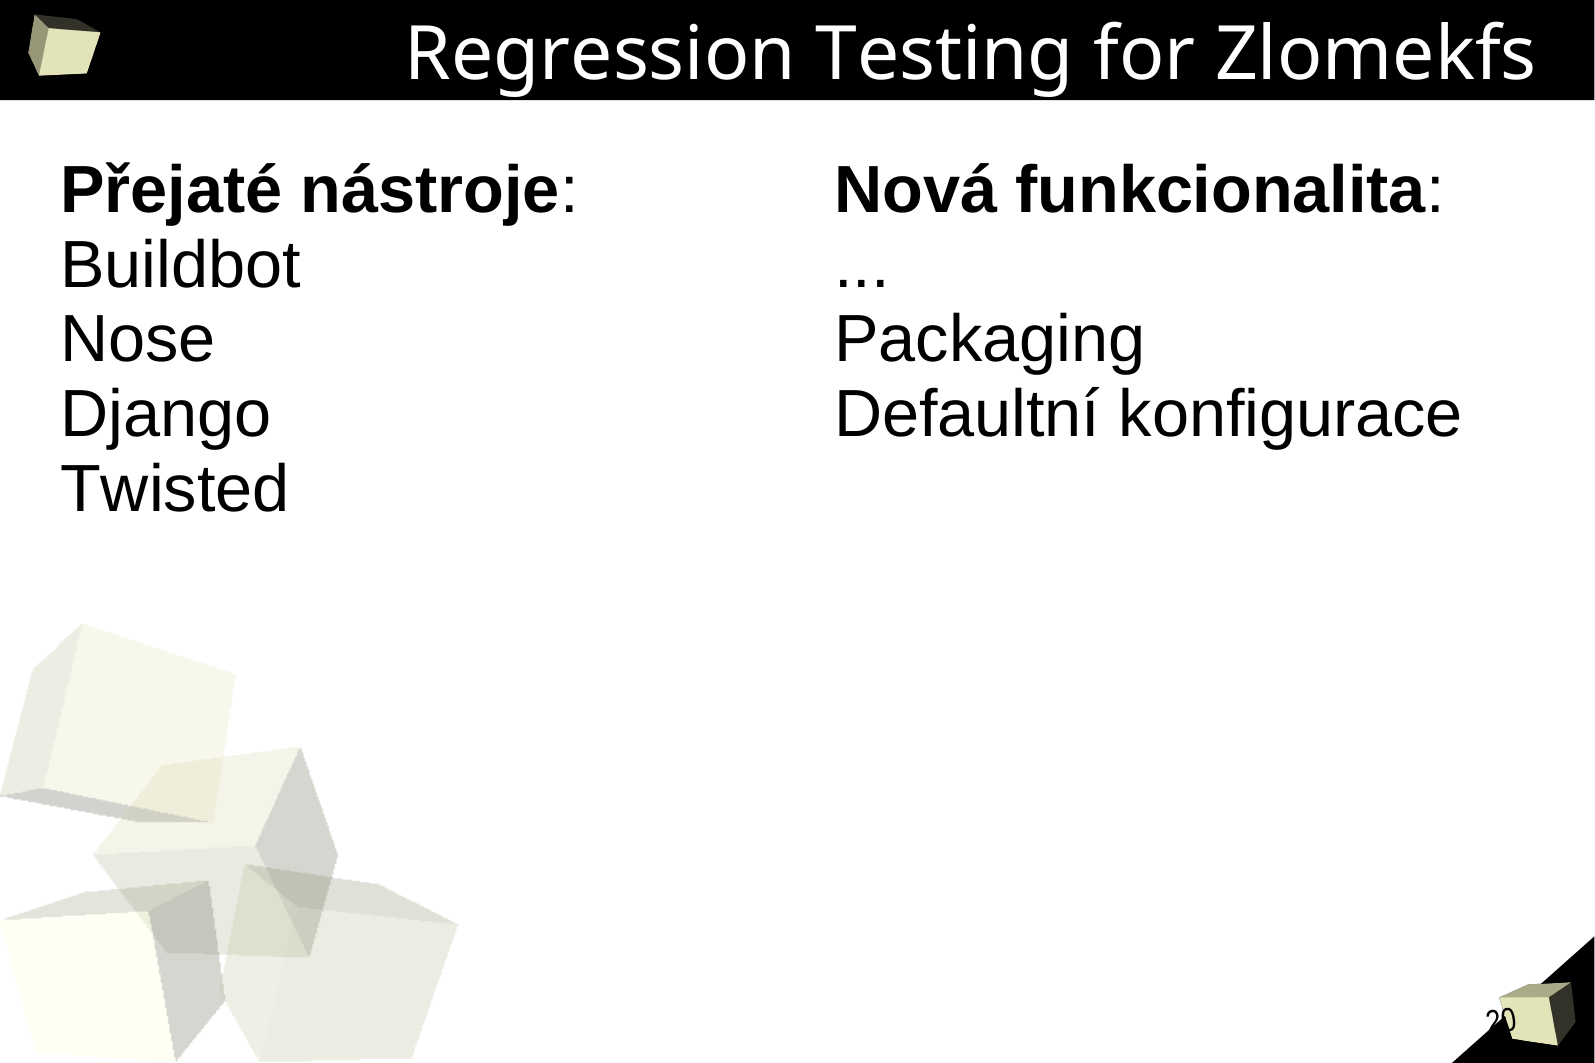

# Regression Testing for Zlomekfs
Přejaté nástroje:
Buildbot
Nose
Django
Twisted
Nová funkcionalita:
...
Packaging
Defaultní konfigurace